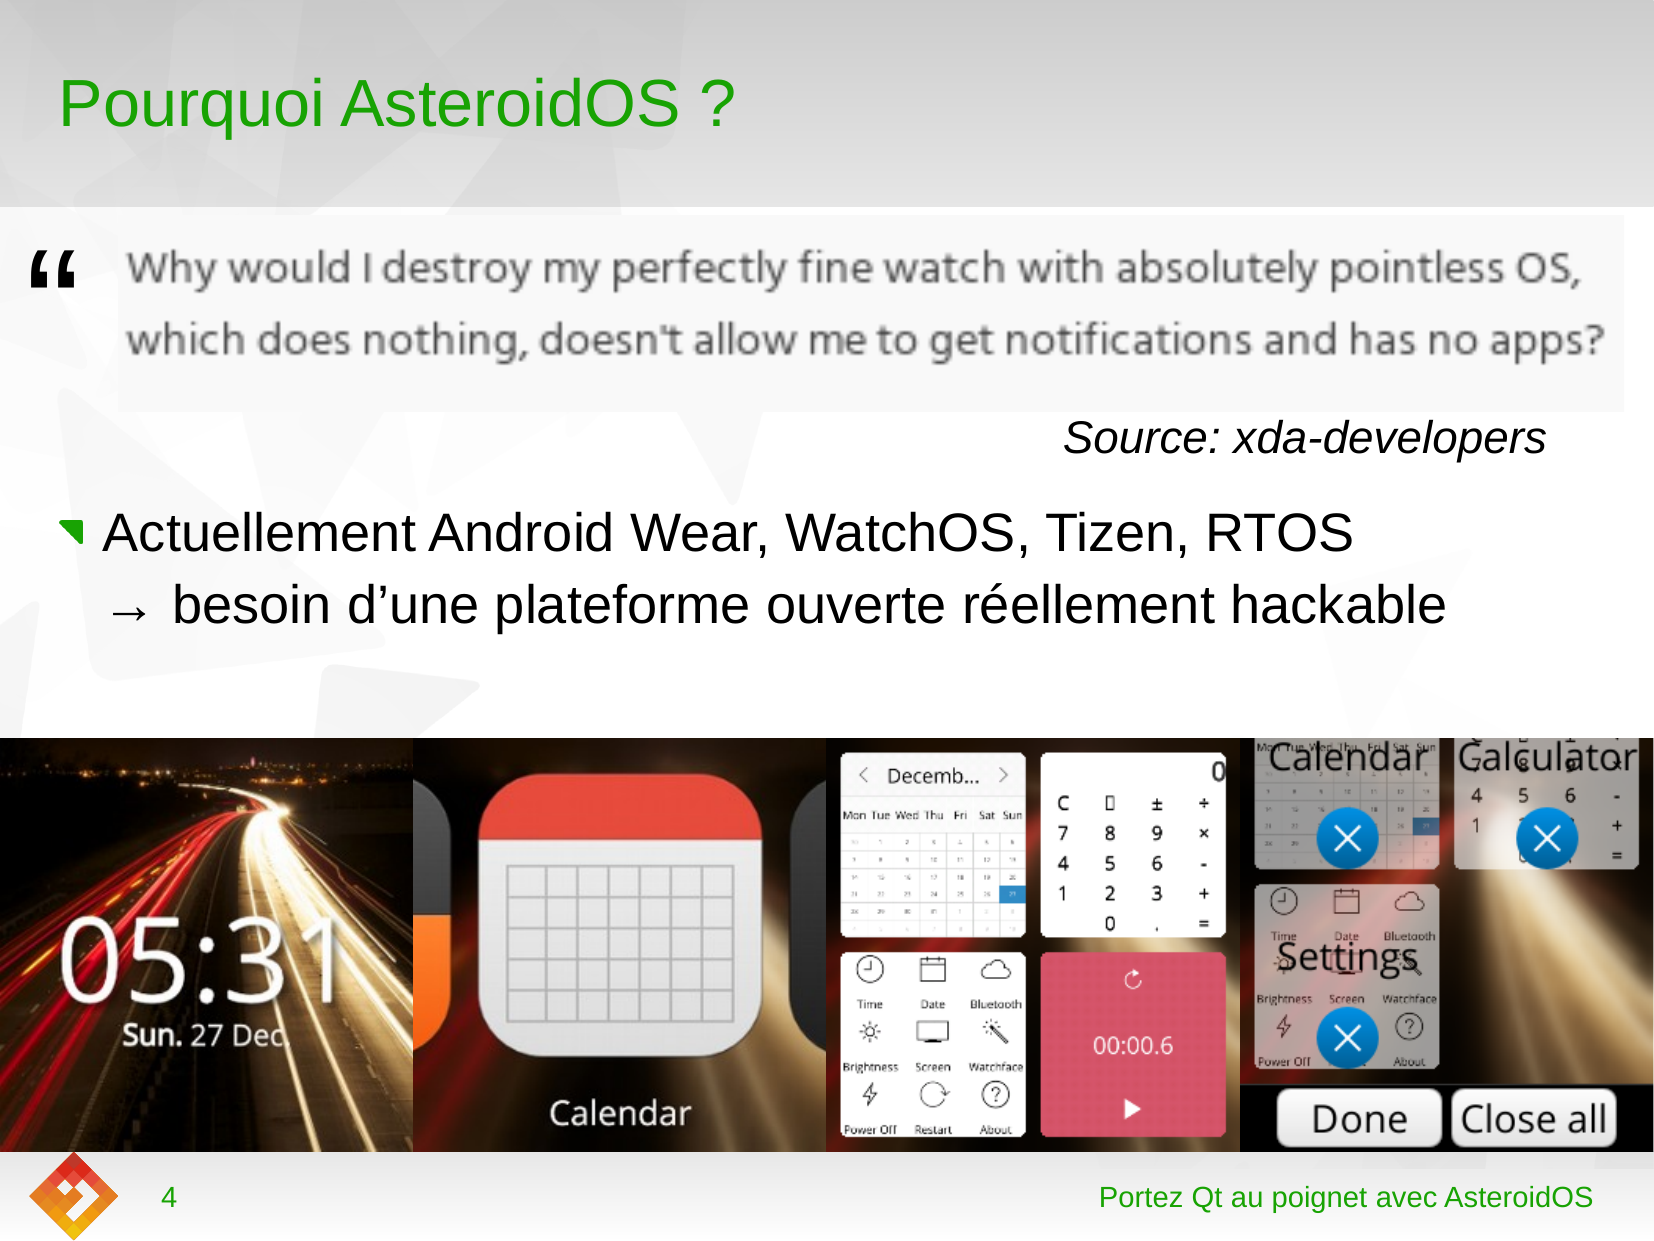

# Pourquoi AsteroidOS ?
“
Source: xda-developers
Actuellement Android Wear, WatchOS, Tizen, RTOS
→ besoin d’une plateforme ouverte réellement hackable
4
Portez Qt au poignet avec AsteroidOS